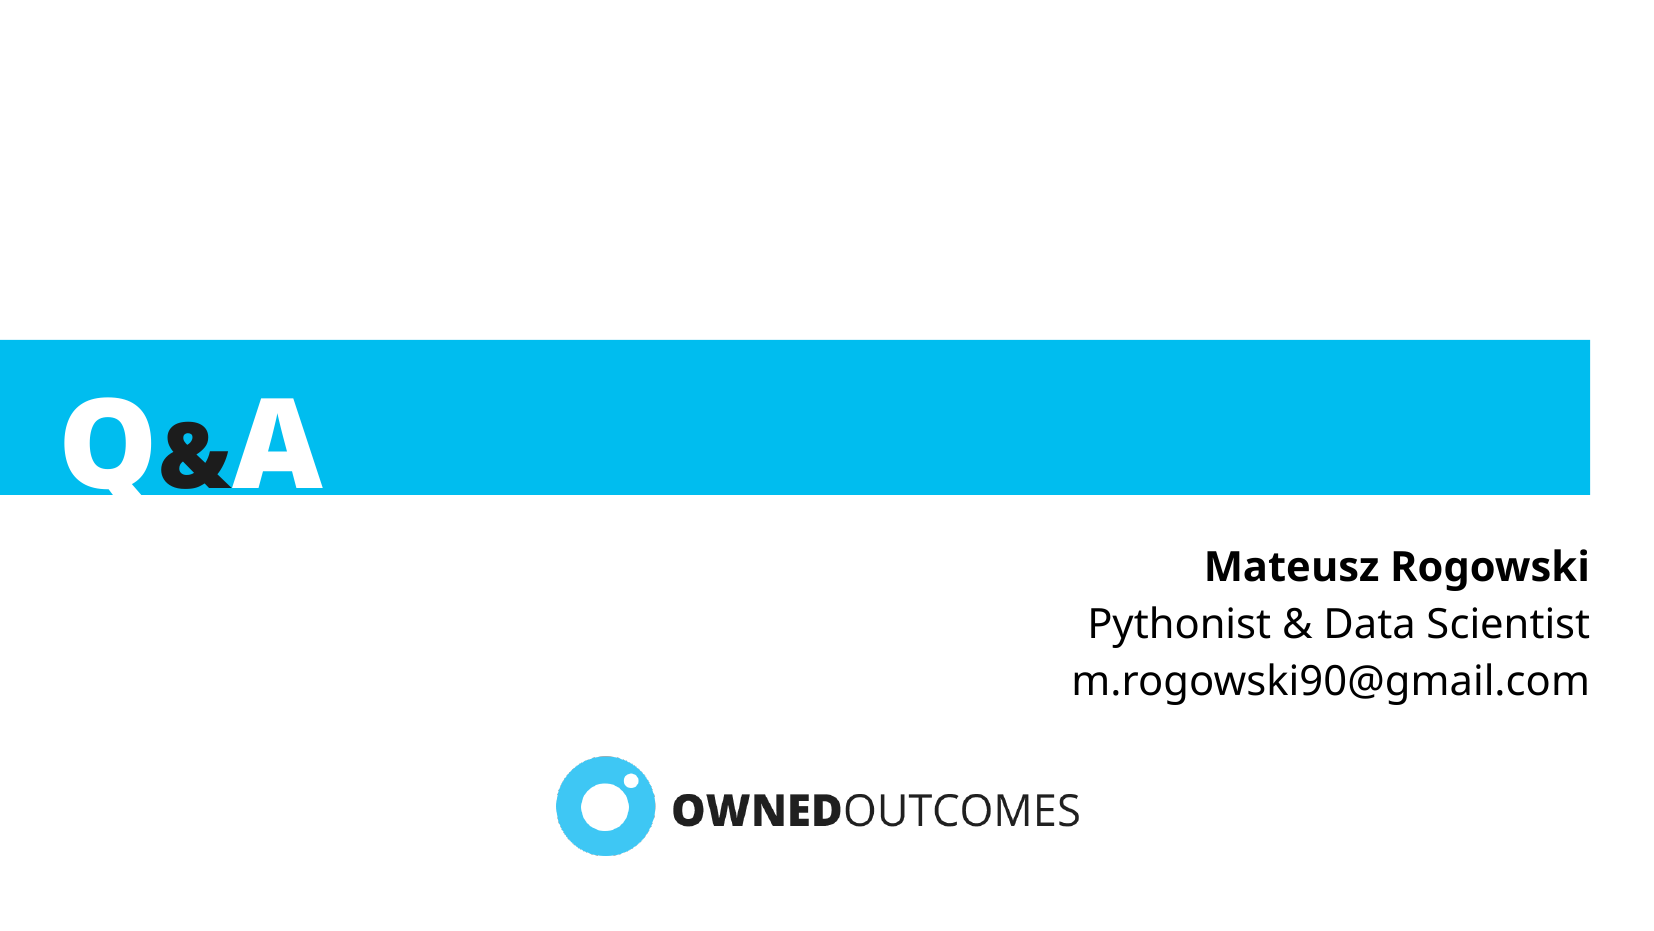

# Q&A
Mateusz Rogowski
Pythonist & Data Scientist
m.rogowski90@gmail.com